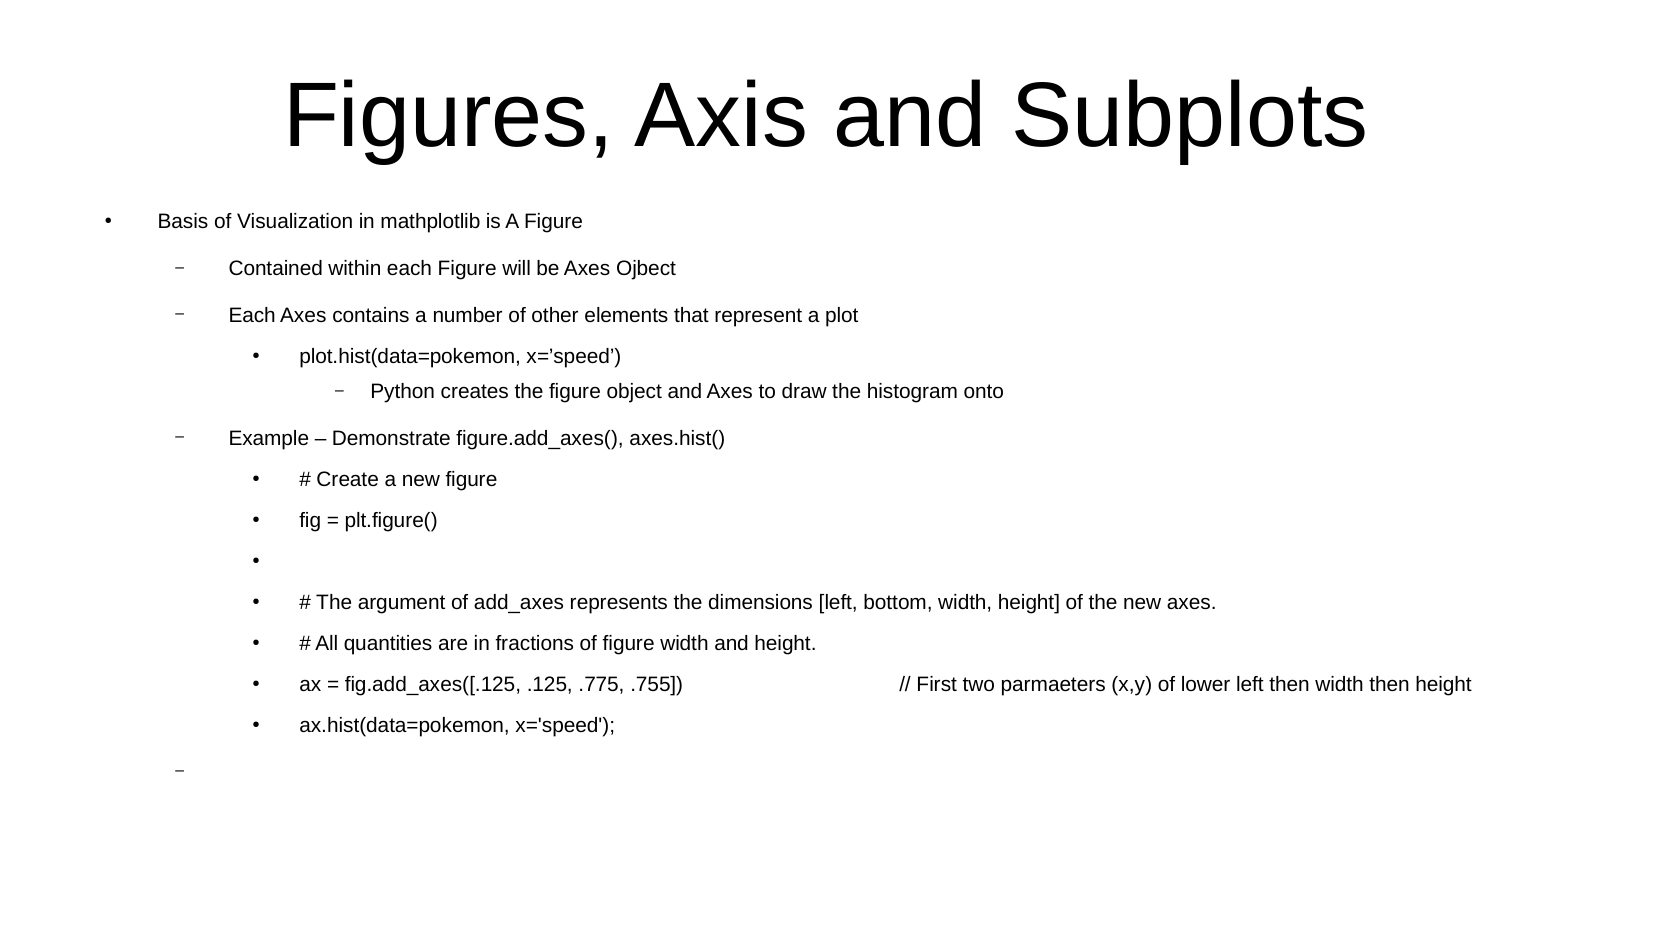

# Figures, Axis and Subplots
Basis of Visualization in mathplotlib is A Figure
Contained within each Figure will be Axes Ojbect
Each Axes contains a number of other elements that represent a plot
plot.hist(data=pokemon, x=’speed’)
Python creates the figure object and Axes to draw the histogram onto
Example – Demonstrate figure.add_axes(), axes.hist()
# Create a new figure
fig = plt.figure()
# The argument of add_axes represents the dimensions [left, bottom, width, height] of the new axes.
# All quantities are in fractions of figure width and height.
ax = fig.add_axes([.125, .125, .775, .755])			// First two parmaeters (x,y) of lower left then width then height
ax.hist(data=pokemon, x='speed');